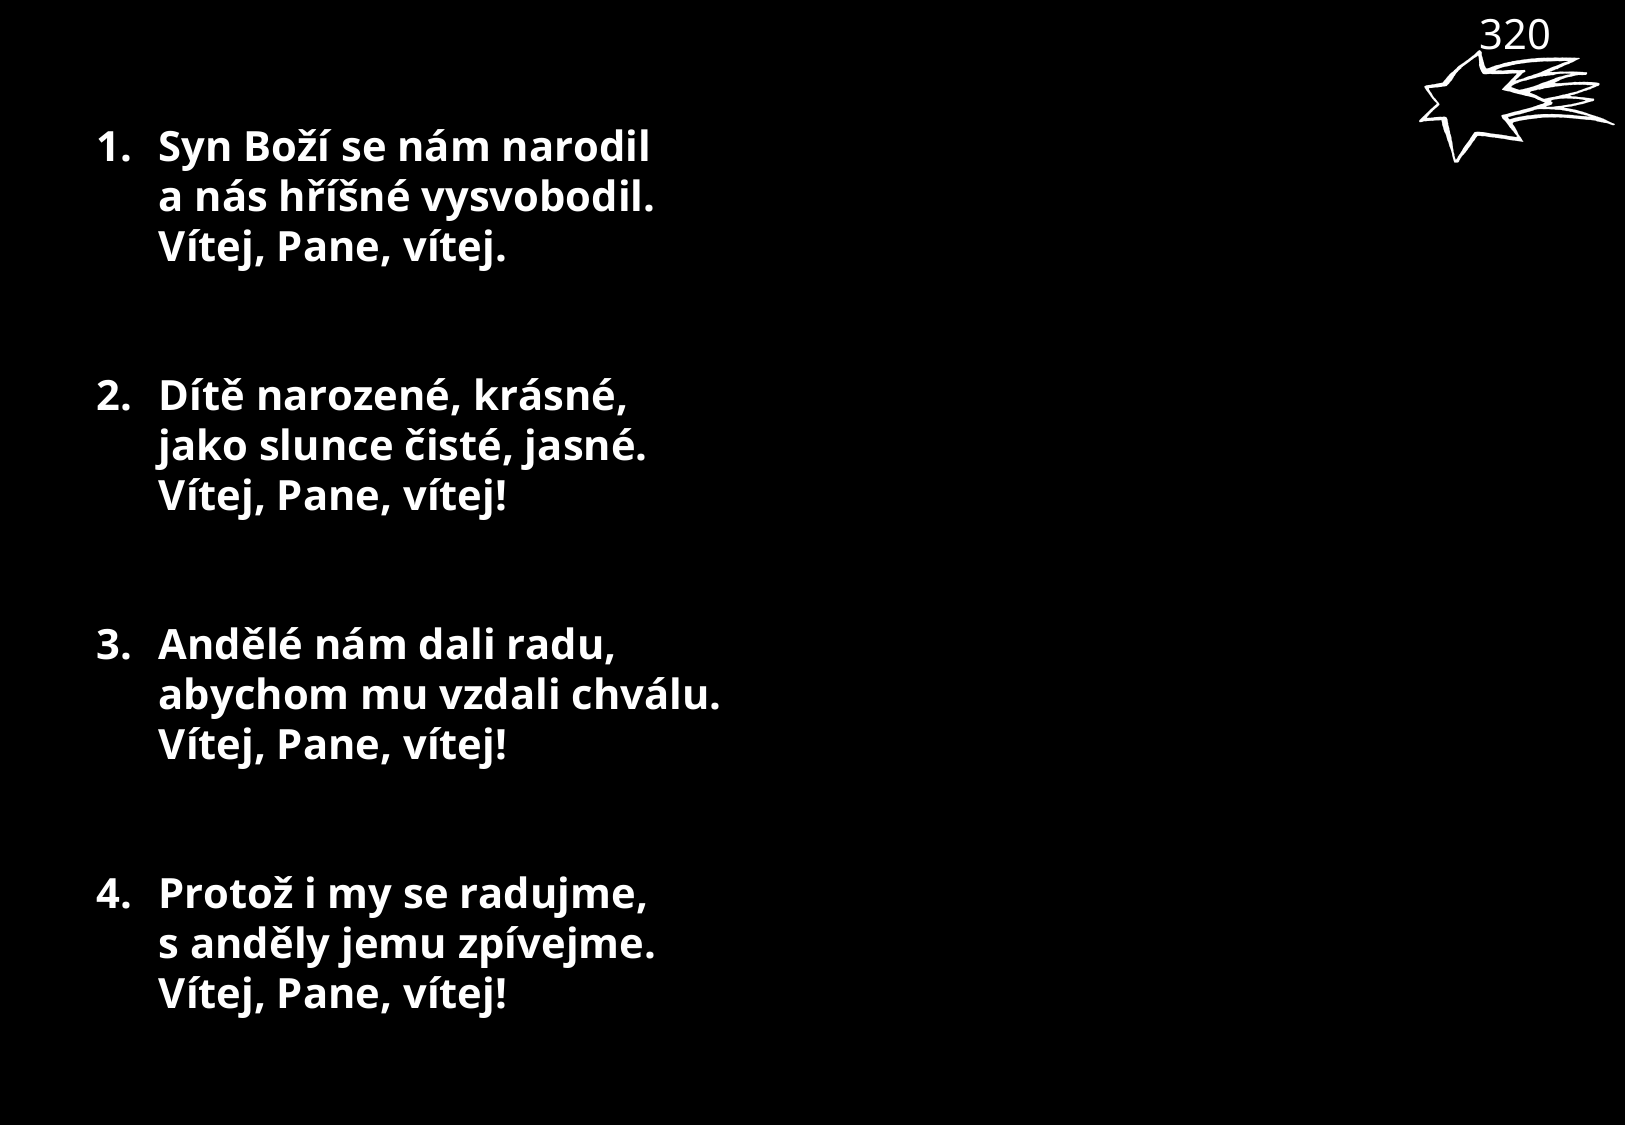

320
# Syn Boží se nám narodil a nás hříšné vysvobodil. Vítej, Pane, vítej.
Dítě narozené, krásné,
jako slunce čisté, jasné.
Vítej, Pane, vítej!
Andělé nám dali radu,
abychom mu vzdali chválu.
Vítej, Pane, vítej!
Protož i my se radujme,
s anděly jemu zpívejme.
Vítej, Pane, vítej!